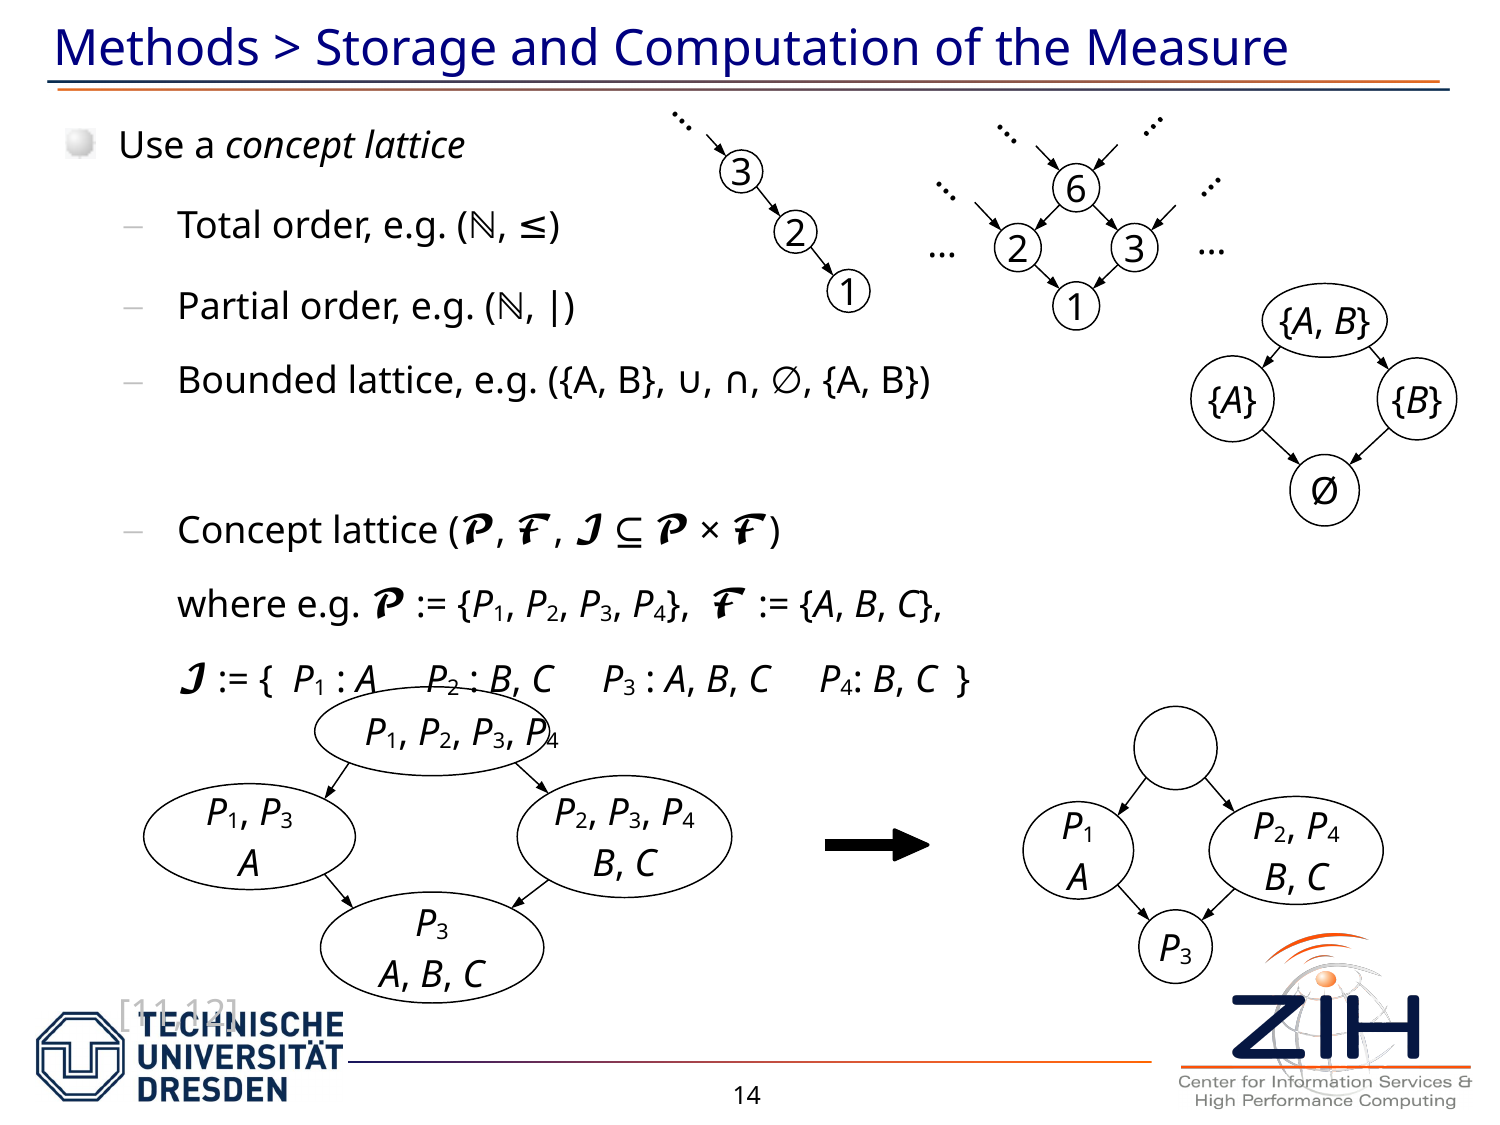

# Methods > Storage and Computation of the Measure
…
3
2
1
 …
…
6
…
 …
2
3
…
…
1
Use a concept lattice
Total order, e.g. (ℕ, ≤)
Partial order, e.g. (ℕ, ∣)
Bounded lattice, e.g. ({A, B}, ∪, ∩, ∅, {A, B})
Concept lattice (𝓟, 𝓕, 𝓘 ⊆ 𝓟 × 𝓕)
where e.g. 𝓟 := {P1, P2, P3, P4}, 𝓕 := {A, B, C},
𝓘 := { P1 : A P2 : B, C P3 : A, B, C P4: B, C }
[11,12]
{A, B}
{A}
{B}
Ø
P1, P2, P3, P4
P2, P3, P4
B, C
P1, P3
A
P3
A, B, C
P2, P4
B, C
P1
A
P3
14